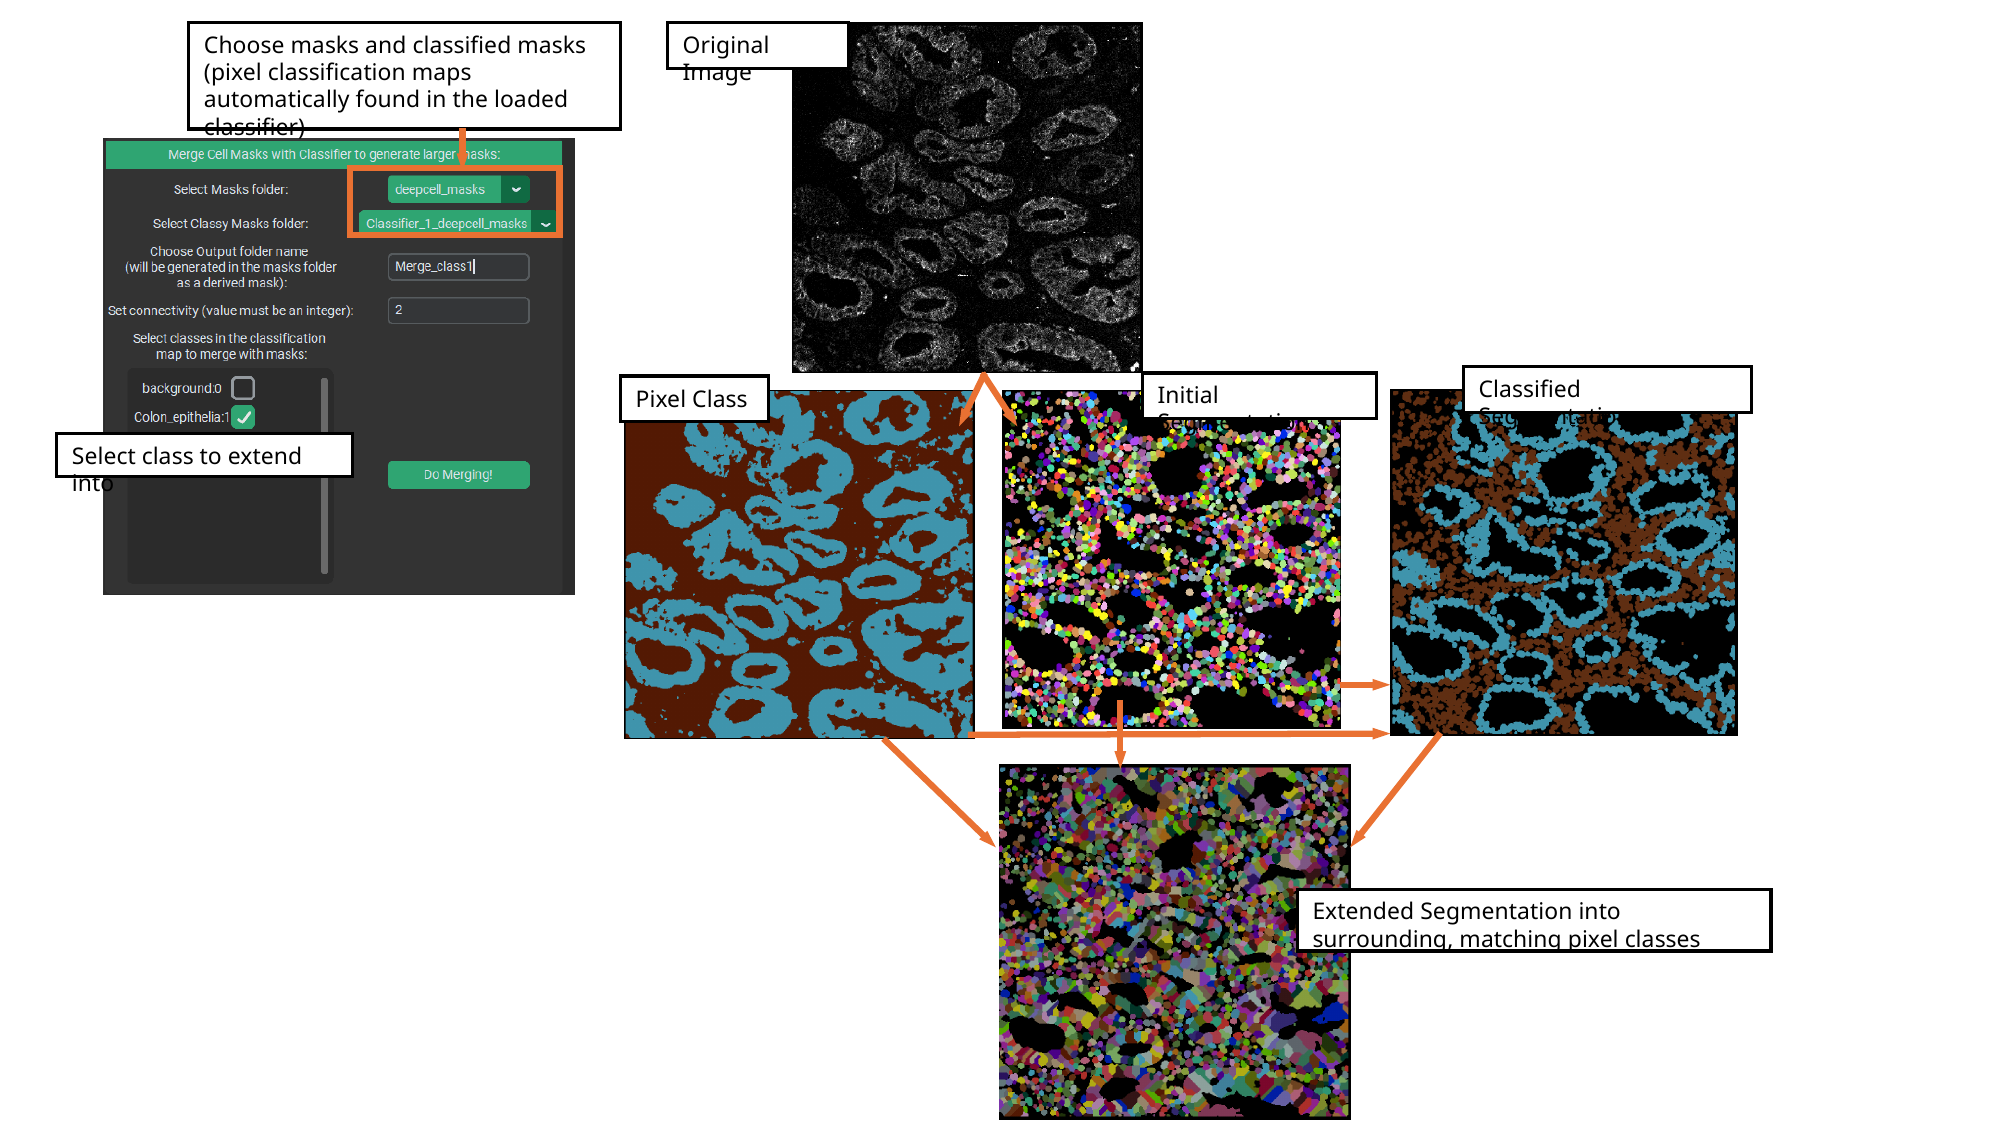

Choose masks and classified masks (pixel classification maps automatically found in the loaded classifier)
Original Image
Classified Segmentation
Initial Segmentation
Pixel Class
Select class to extend into
Extended Segmentation into surrounding, matching pixel classes